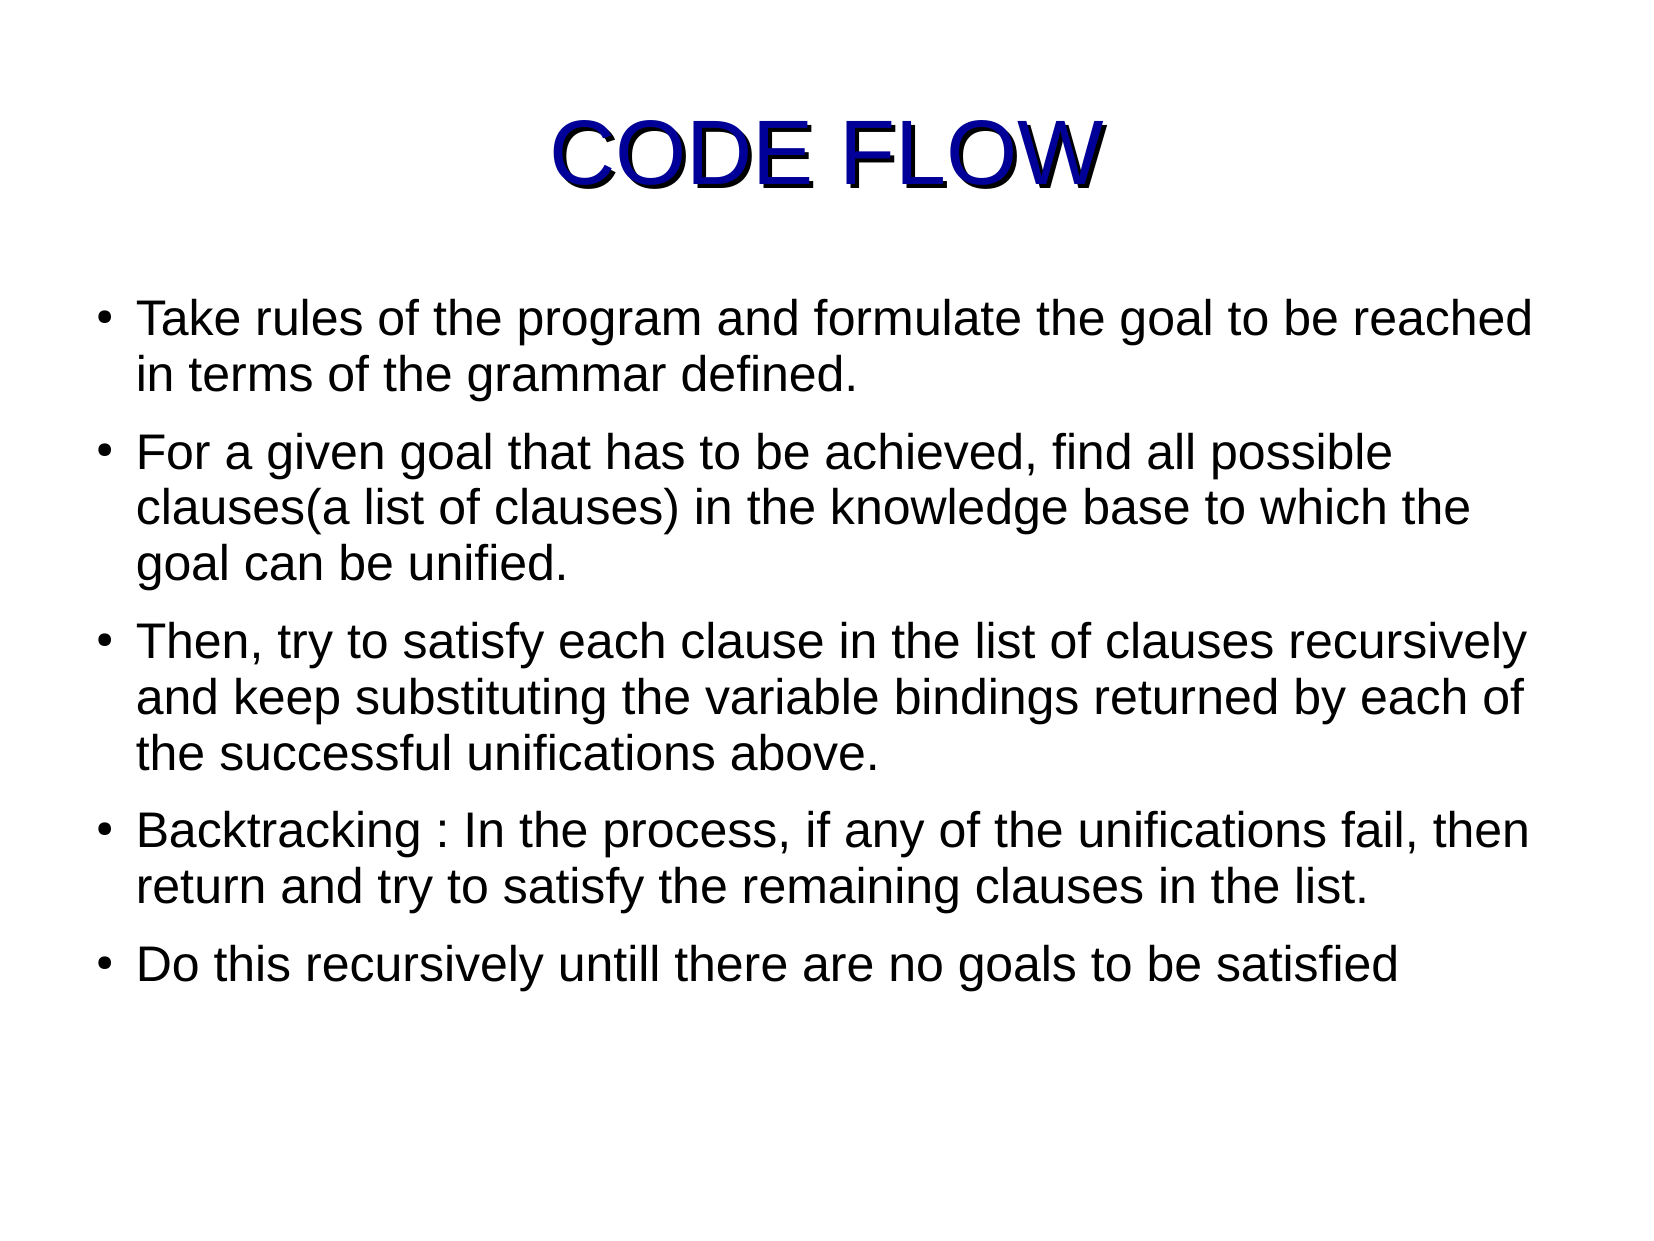

# CODE FLOW
Take rules of the program and formulate the goal to be reached in terms of the grammar defined.
For a given goal that has to be achieved, find all possible clauses(a list of clauses) in the knowledge base to which the goal can be unified.
Then, try to satisfy each clause in the list of clauses recursively and keep substituting the variable bindings returned by each of the successful unifications above.
Backtracking : In the process, if any of the unifications fail, then return and try to satisfy the remaining clauses in the list.
Do this recursively untill there are no goals to be satisfied